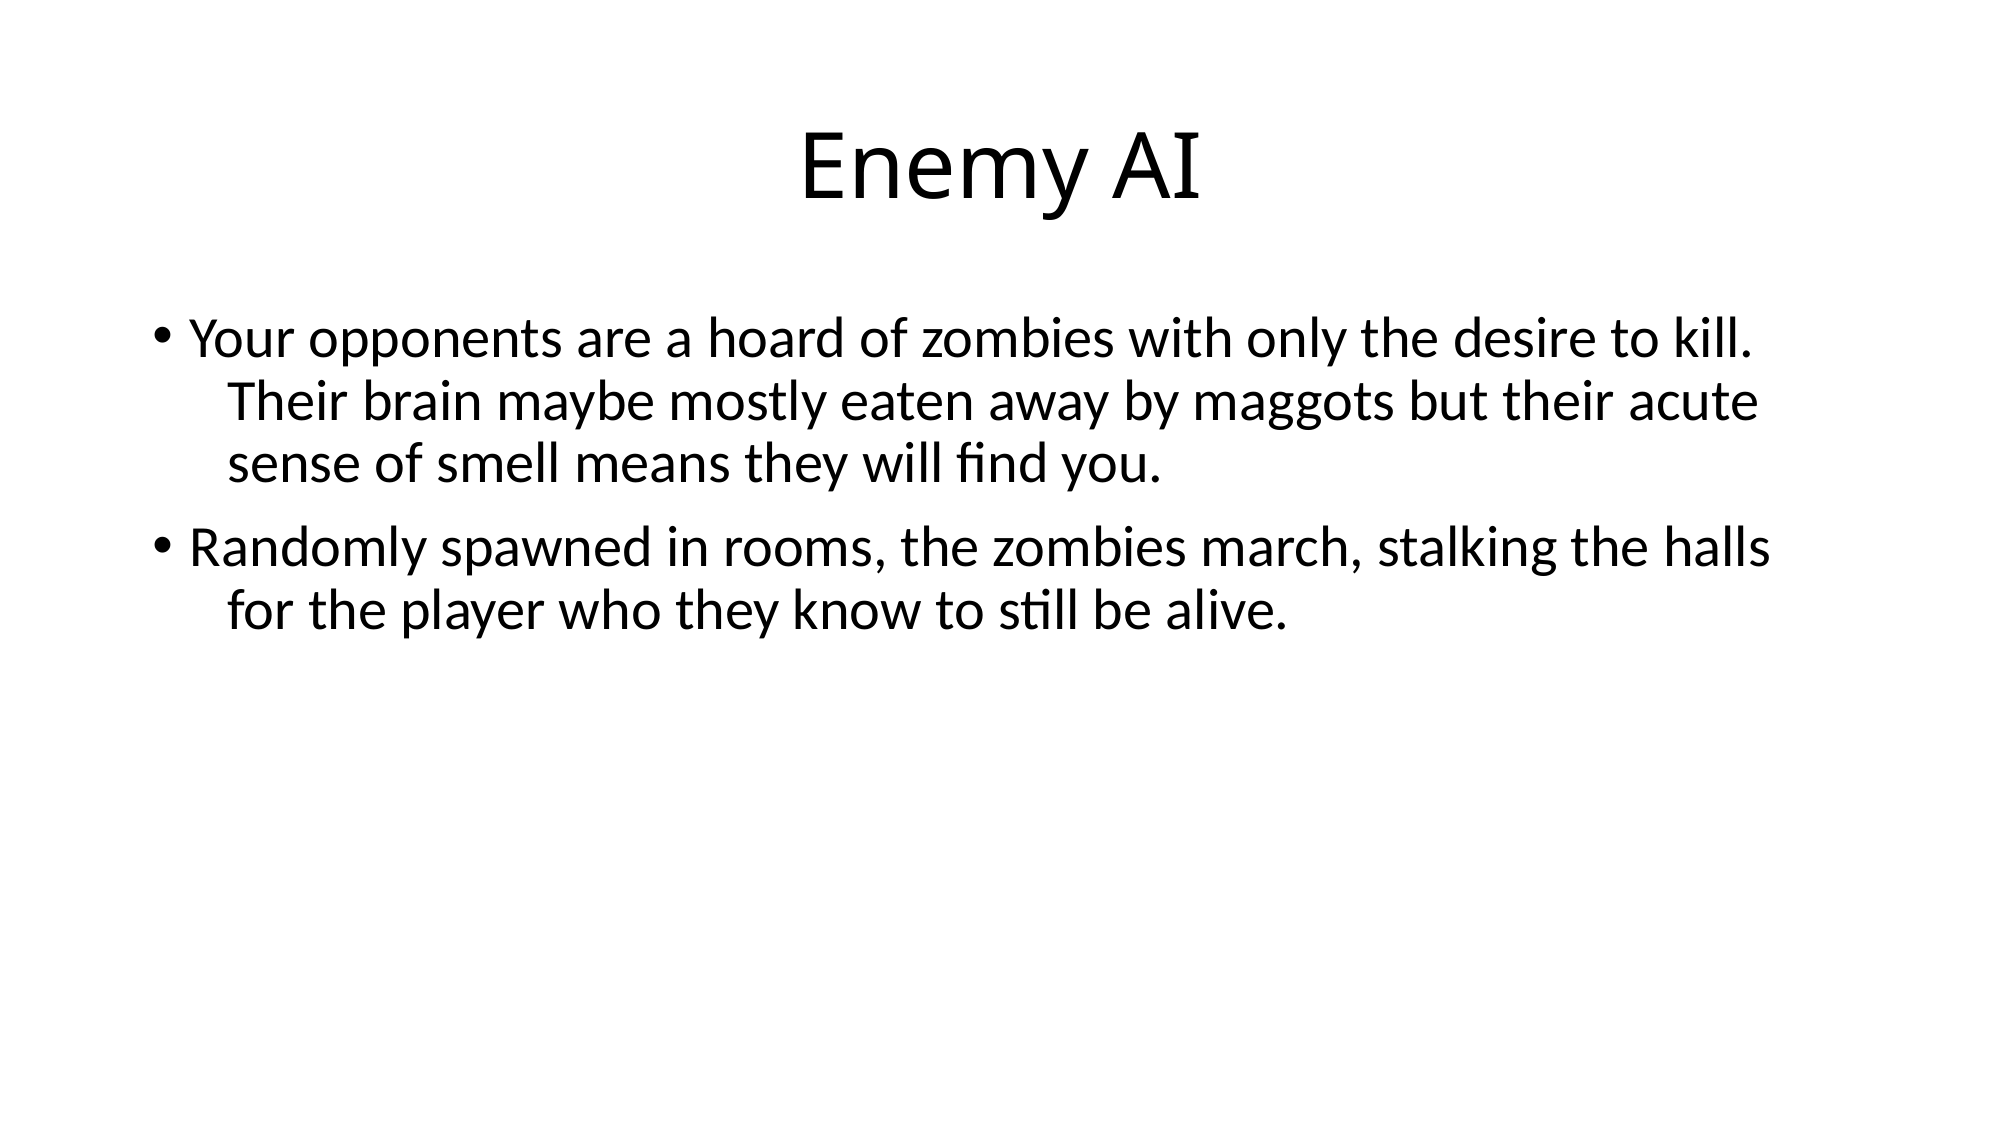

# Enemy AI
Your opponents are a hoard of zombies with only the desire to kill. Their brain maybe mostly eaten away by maggots but their acute sense of smell means they will find you.
Randomly spawned in rooms, the zombies march, stalking the halls for the player who they know to still be alive.